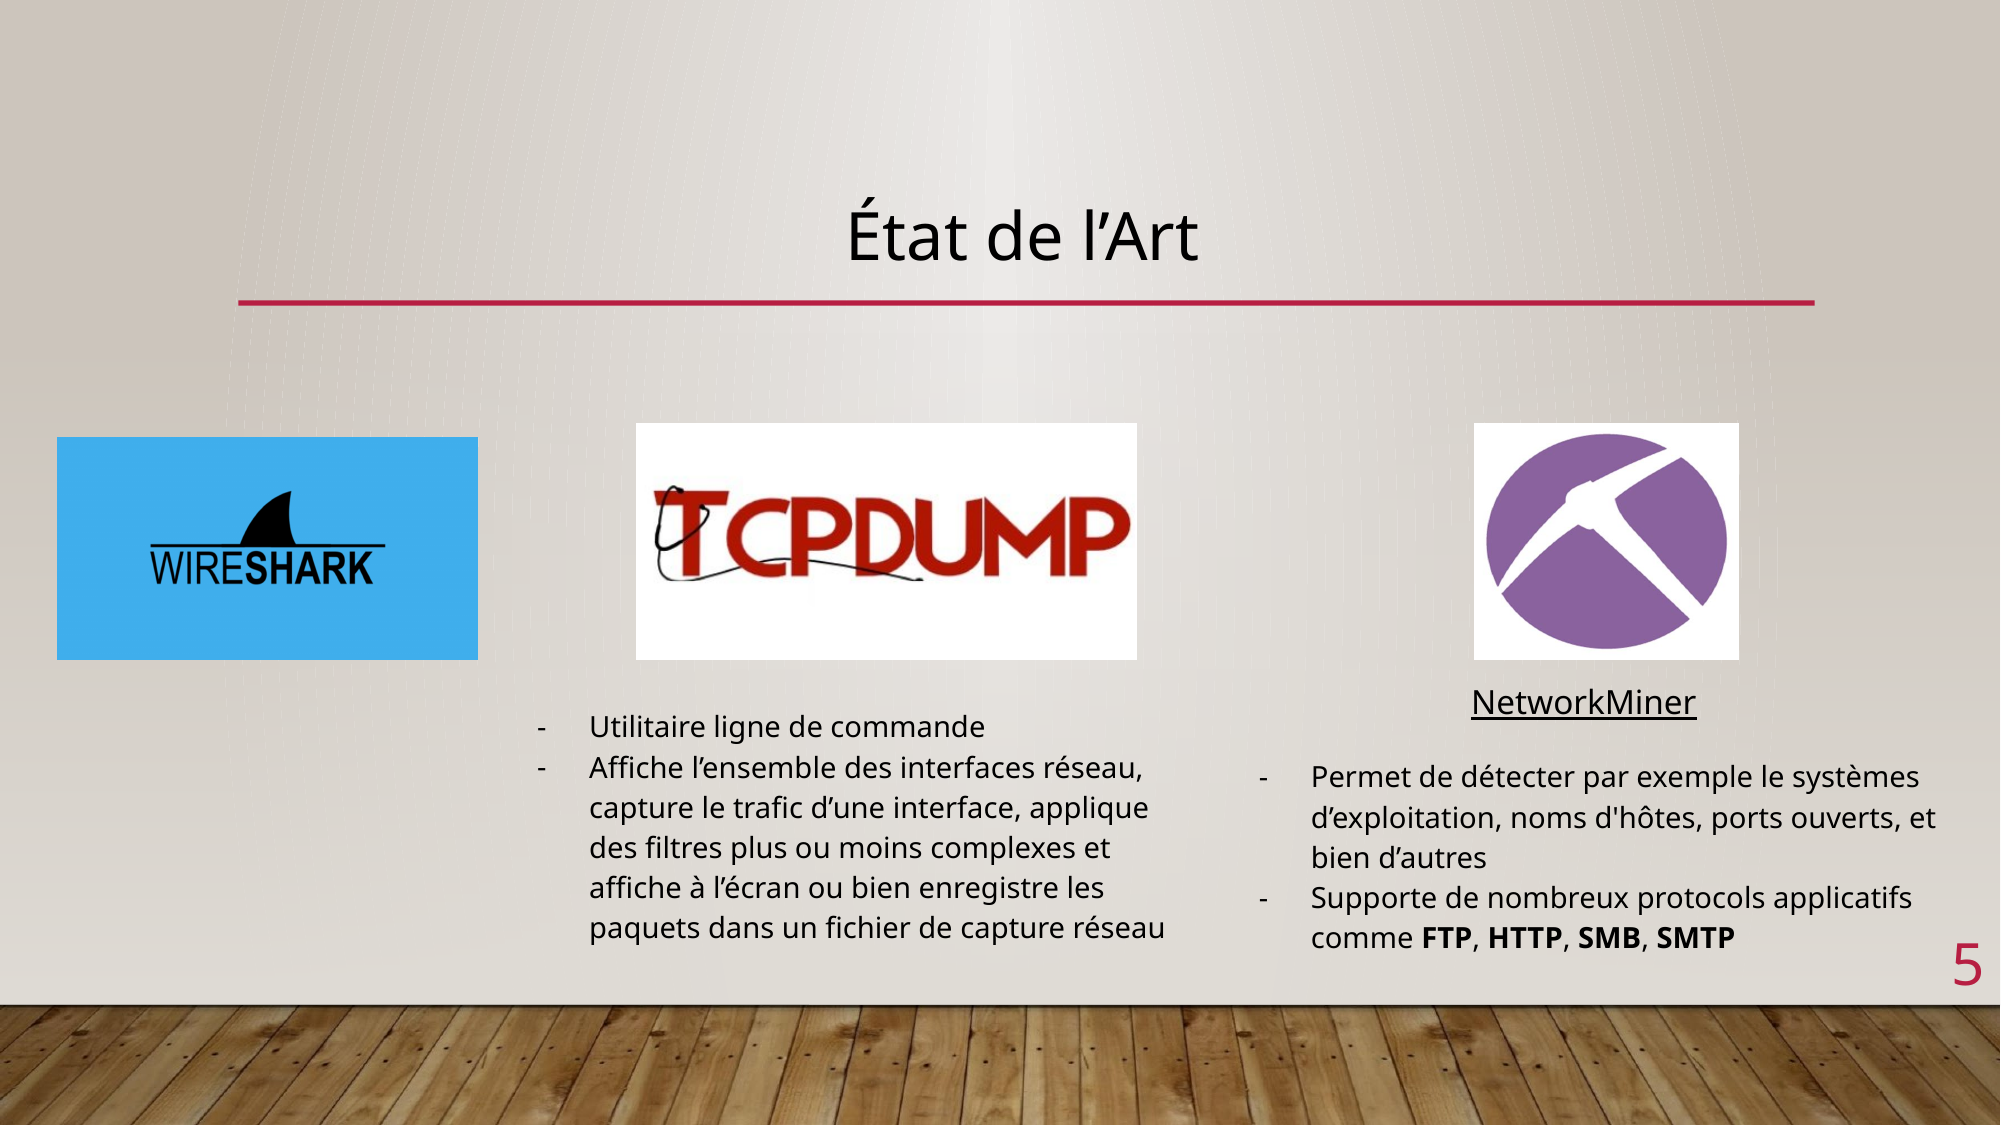

# État de l’Art
NetworkMiner
Utilitaire ligne de commande
Affiche l’ensemble des interfaces réseau, capture le trafic d’une interface, applique des filtres plus ou moins complexes et affiche à l’écran ou bien enregistre les paquets dans un fichier de capture réseau
Permet de détecter par exemple le systèmes d’exploitation, noms d'hôtes, ports ouverts, et bien d’autres
Supporte de nombreux protocols applicatifs comme FTP, HTTP, SMB, SMTP